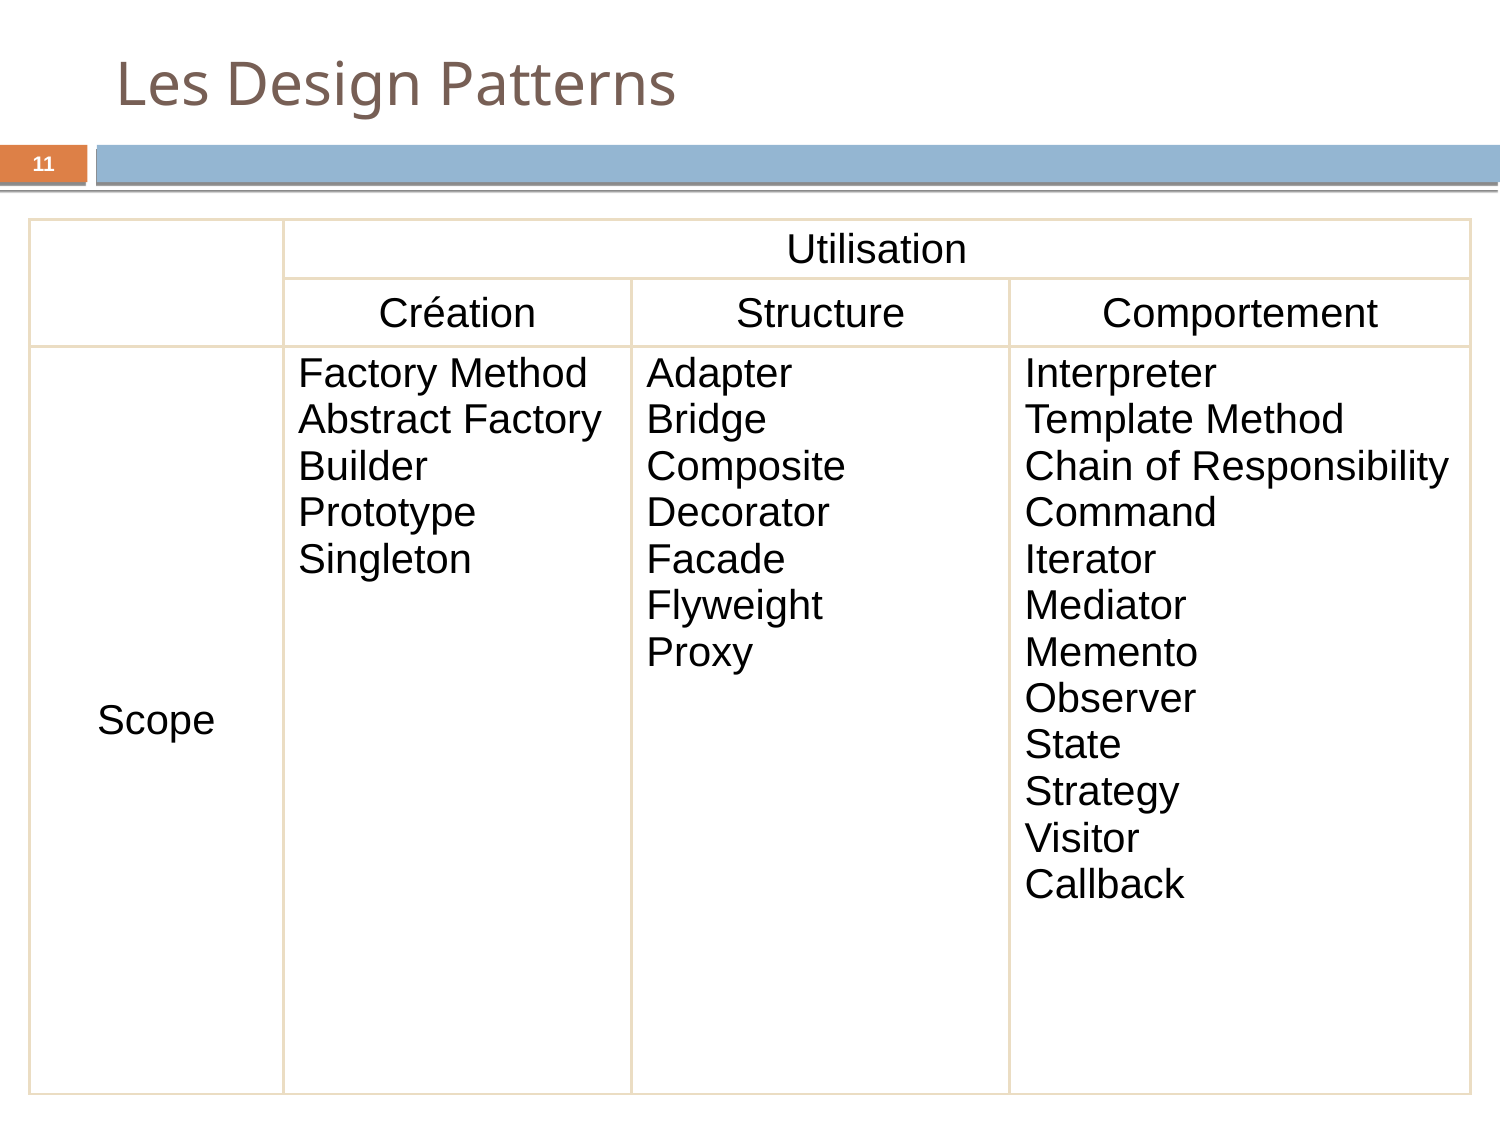

# Les Design Patterns
| | Utilisation | | |
| --- | --- | --- | --- |
| | Création | Structure | Comportement |
| Scope | Factory Method Abstract Factory Builder Prototype Singleton | Adapter Bridge Composite Decorator Facade Flyweight Proxy | Interpreter Template Method Chain of Responsibility Command Iterator Mediator Memento Observer State Strategy Visitor Callback |